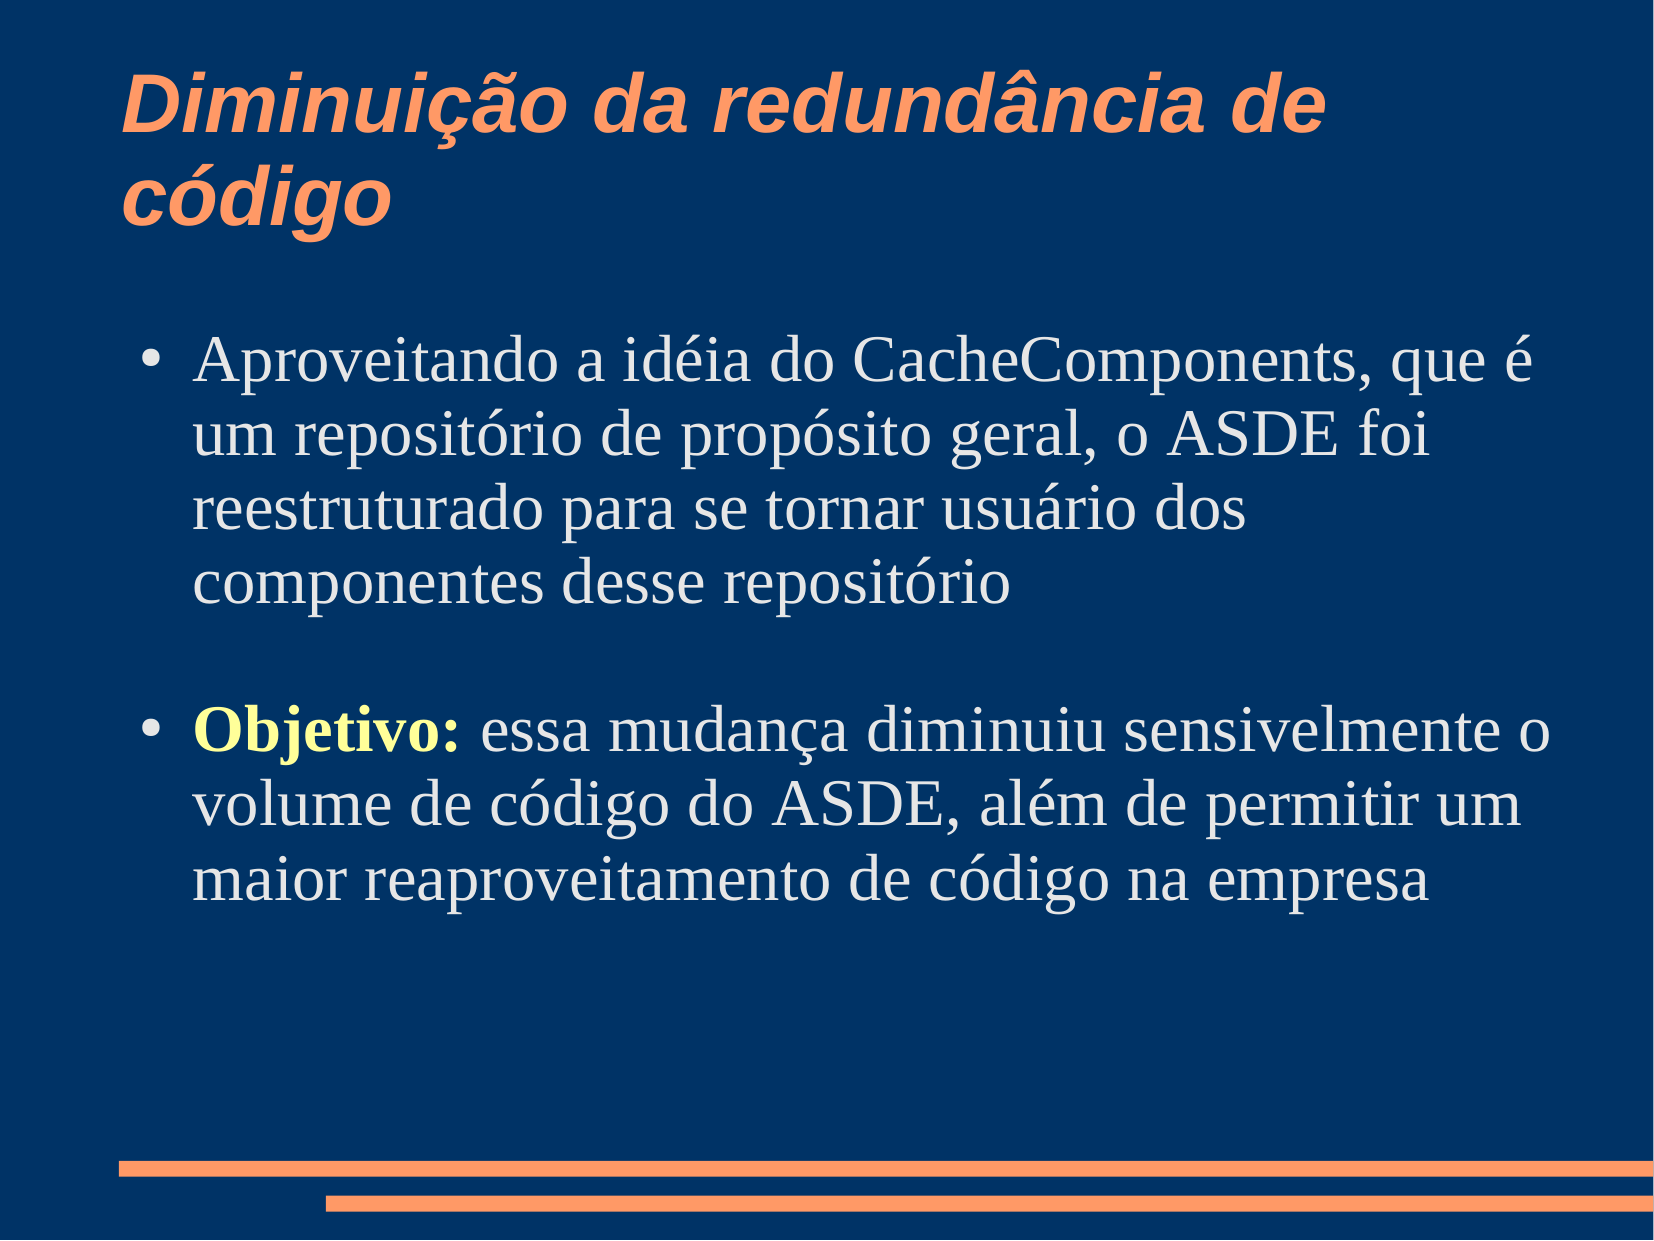

# Diminuição da redundância de código
Aproveitando a idéia do CacheComponents, que é um repositório de propósito geral, o ASDE foi reestruturado para se tornar usuário dos componentes desse repositório
Objetivo: essa mudança diminuiu sensivelmente o volume de código do ASDE, além de permitir um maior reaproveitamento de código na empresa